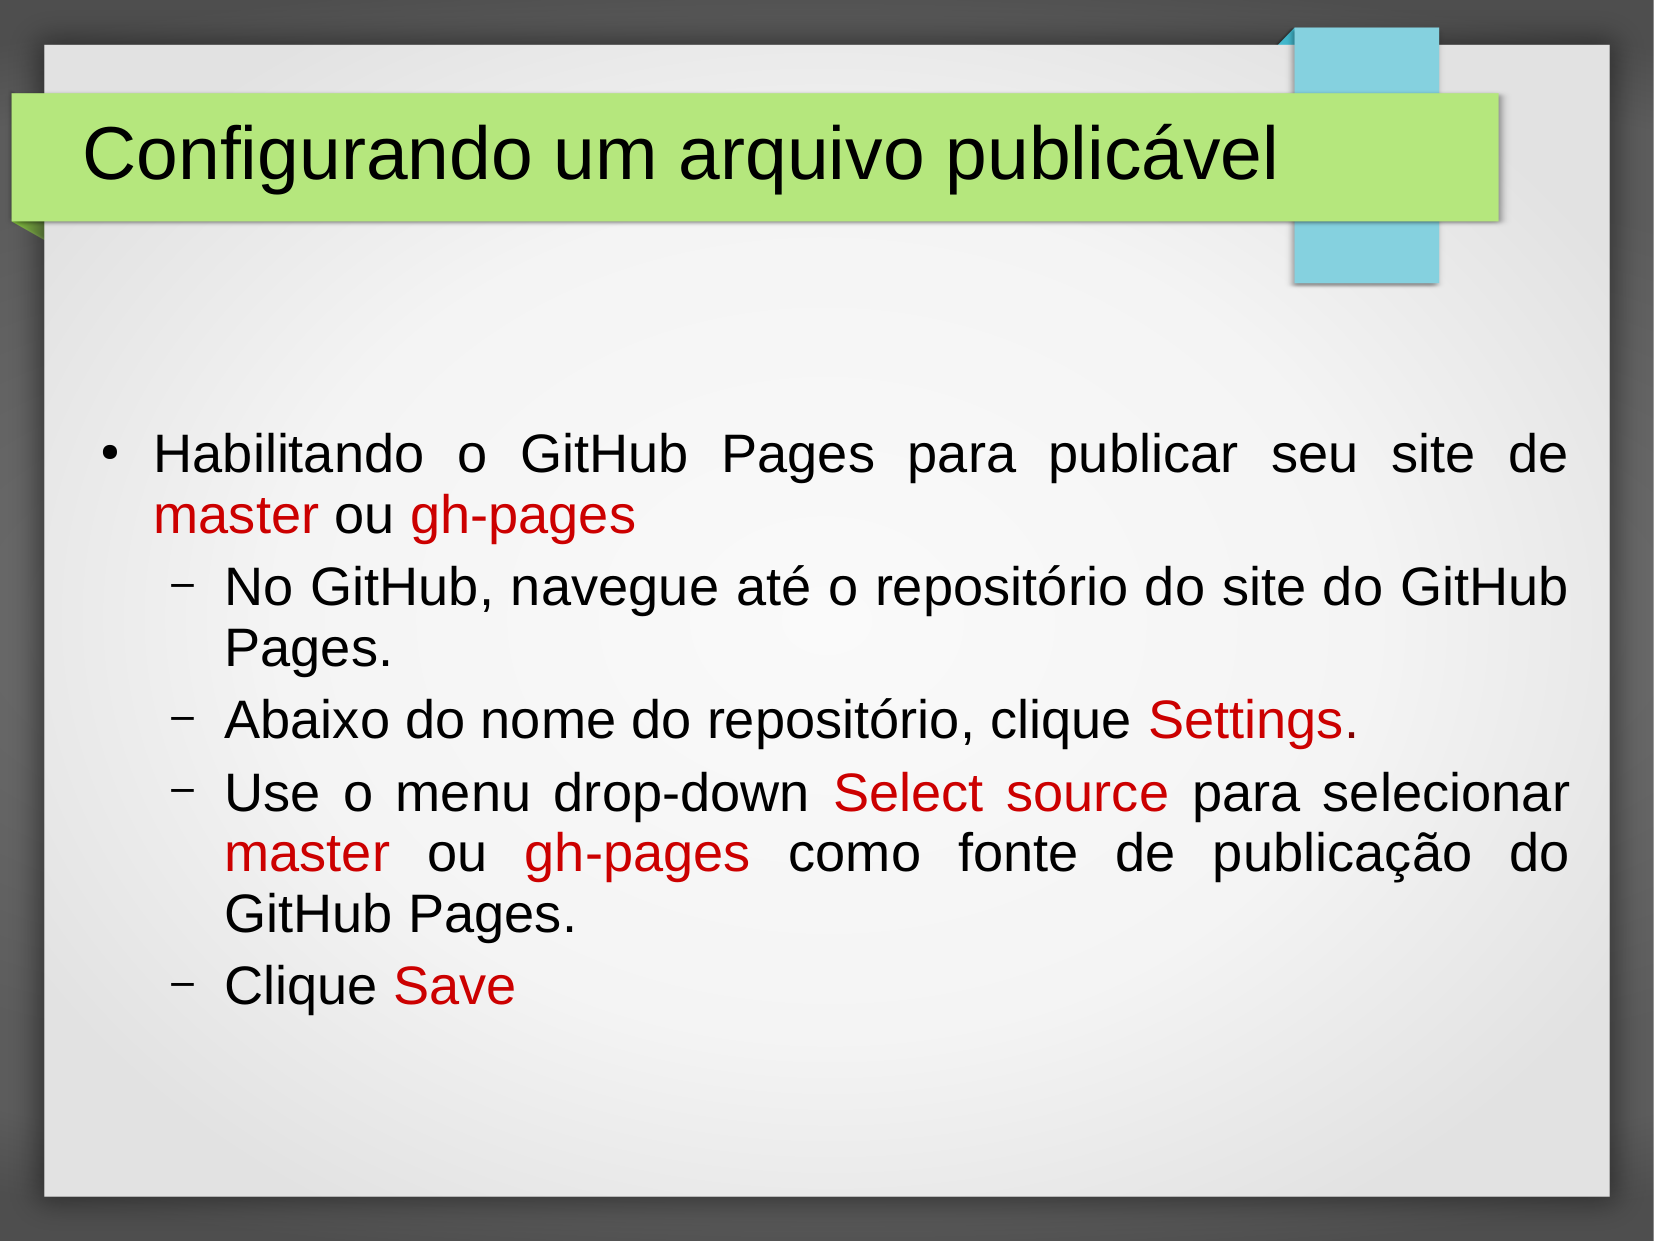

# Configurando um arquivo publicável
Habilitando o GitHub Pages para publicar seu site de master ou gh-pages
No GitHub, navegue até o repositório do site do GitHub Pages.
Abaixo do nome do repositório, clique Settings.
Use o menu drop-down Select source para selecionar master ou gh-pages como fonte de publicação do GitHub Pages.
Clique Save